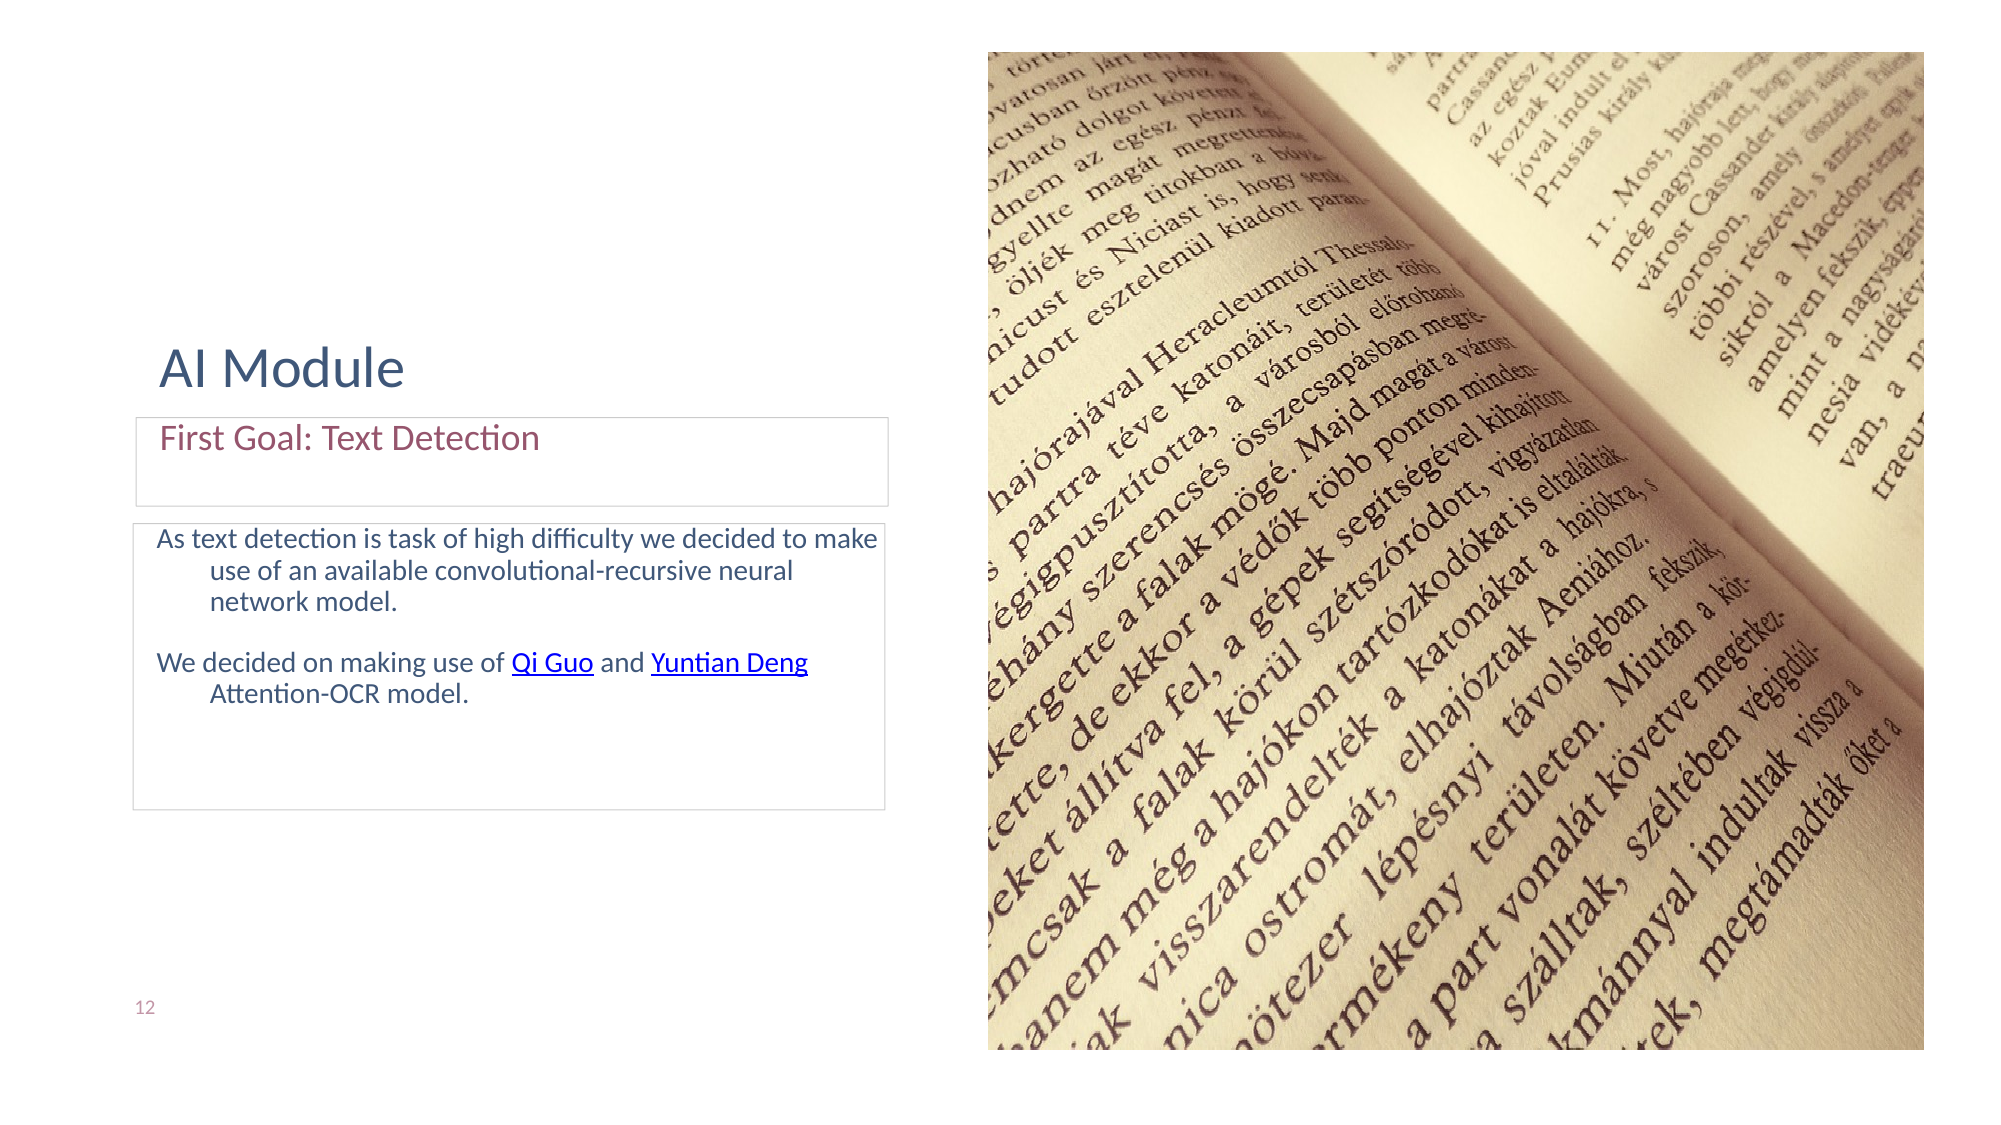

# AI Module
First Goal: Text Detection
As text detection is task of high difficulty we decided to make use of an available convolutional-recursive neural network model.
We decided on making use of Qi Guo and Yuntian Deng Attention-OCR model.
ADD A FOOTER